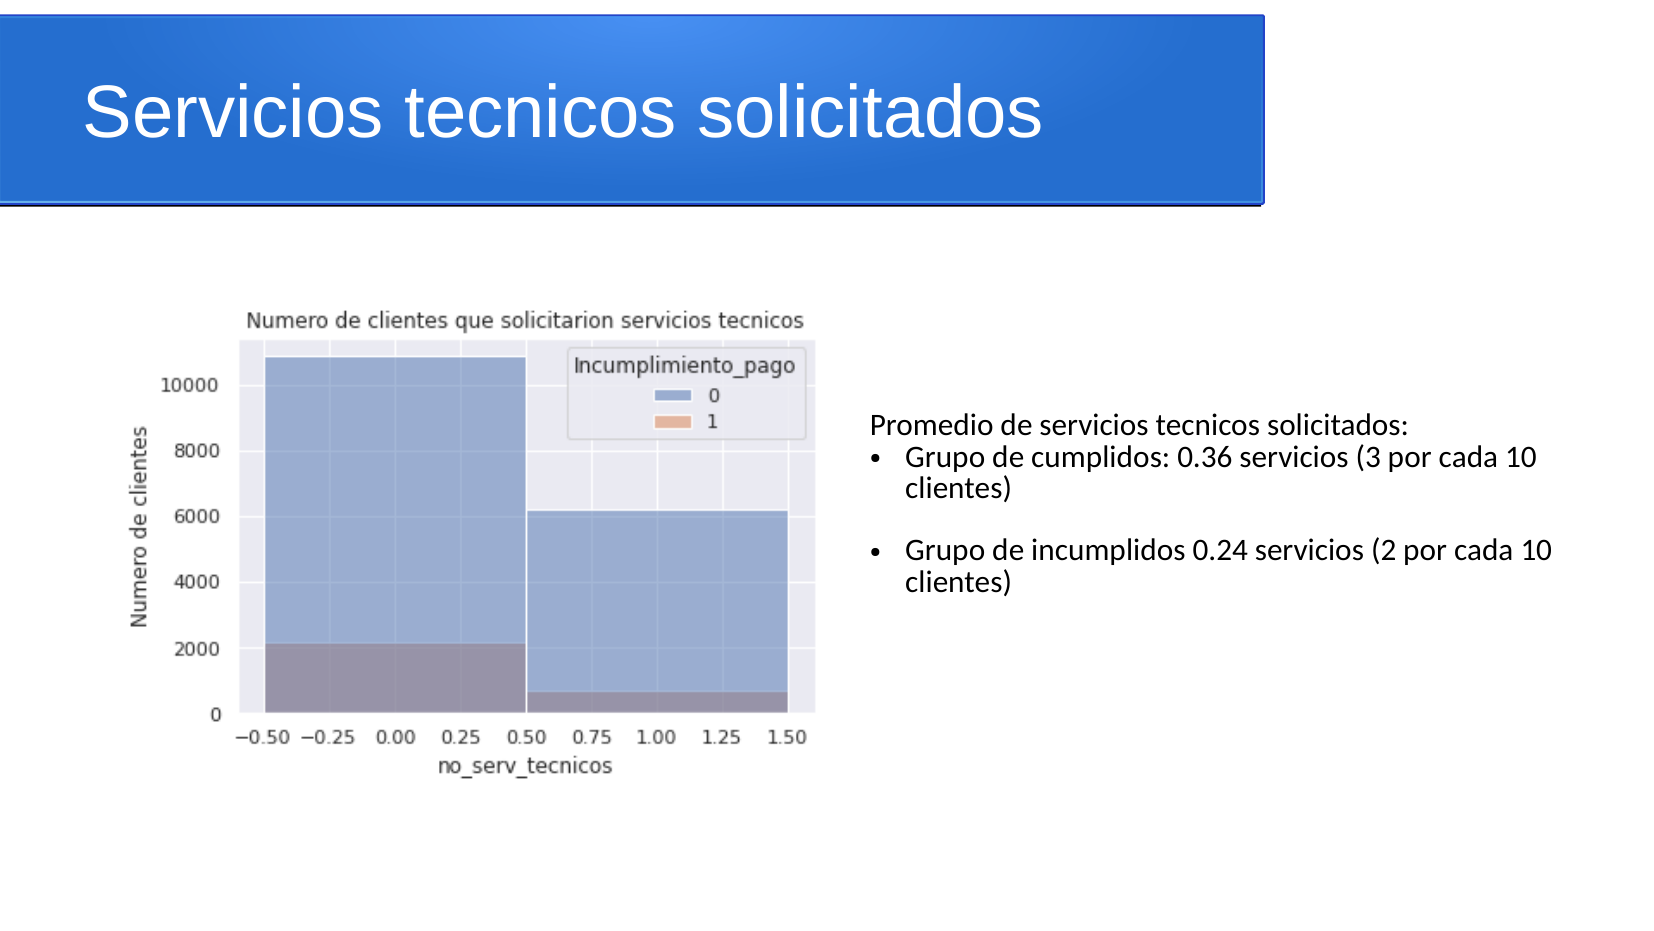

# Servicios tecnicos solicitados
Promedio de servicios tecnicos solicitados:
Grupo de cumplidos: 0.36 servicios (3 por cada 10 clientes)
Grupo de incumplidos 0.24 servicios (2 por cada 10 clientes)